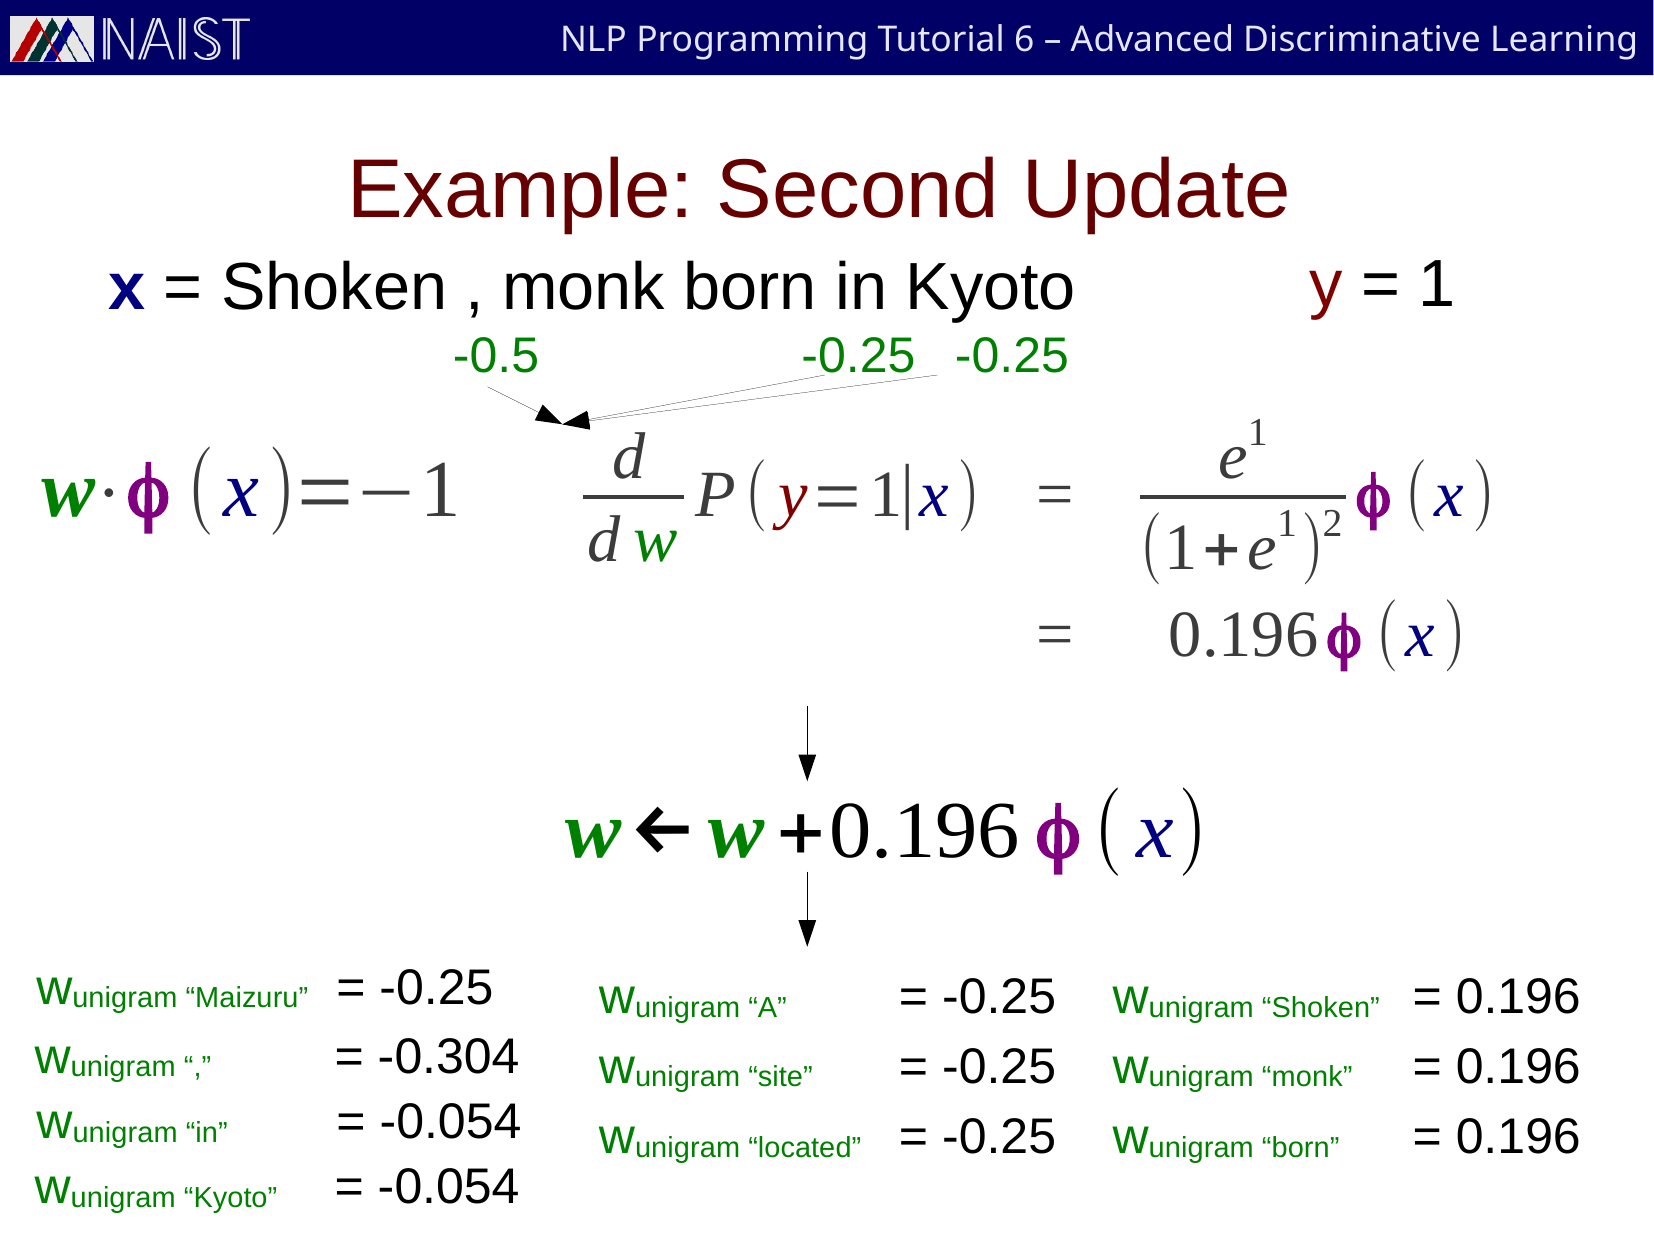

# Example: Second Update
y = 1
x = Shoken , monk born in Kyoto
-0.5
-0.25
-0.25
wunigram “Maizuru” 	= -0.25
wunigram “A”		= -0.25
wunigram “Shoken”	= 0.196
wunigram “,” 		= -0.304
wunigram “site”		= -0.25
wunigram “monk”	= 0.196
wunigram “in” 		= -0.054
wunigram “located”	= -0.25
wunigram “born”	= 0.196
15
wunigram “Kyoto” 	= -0.054